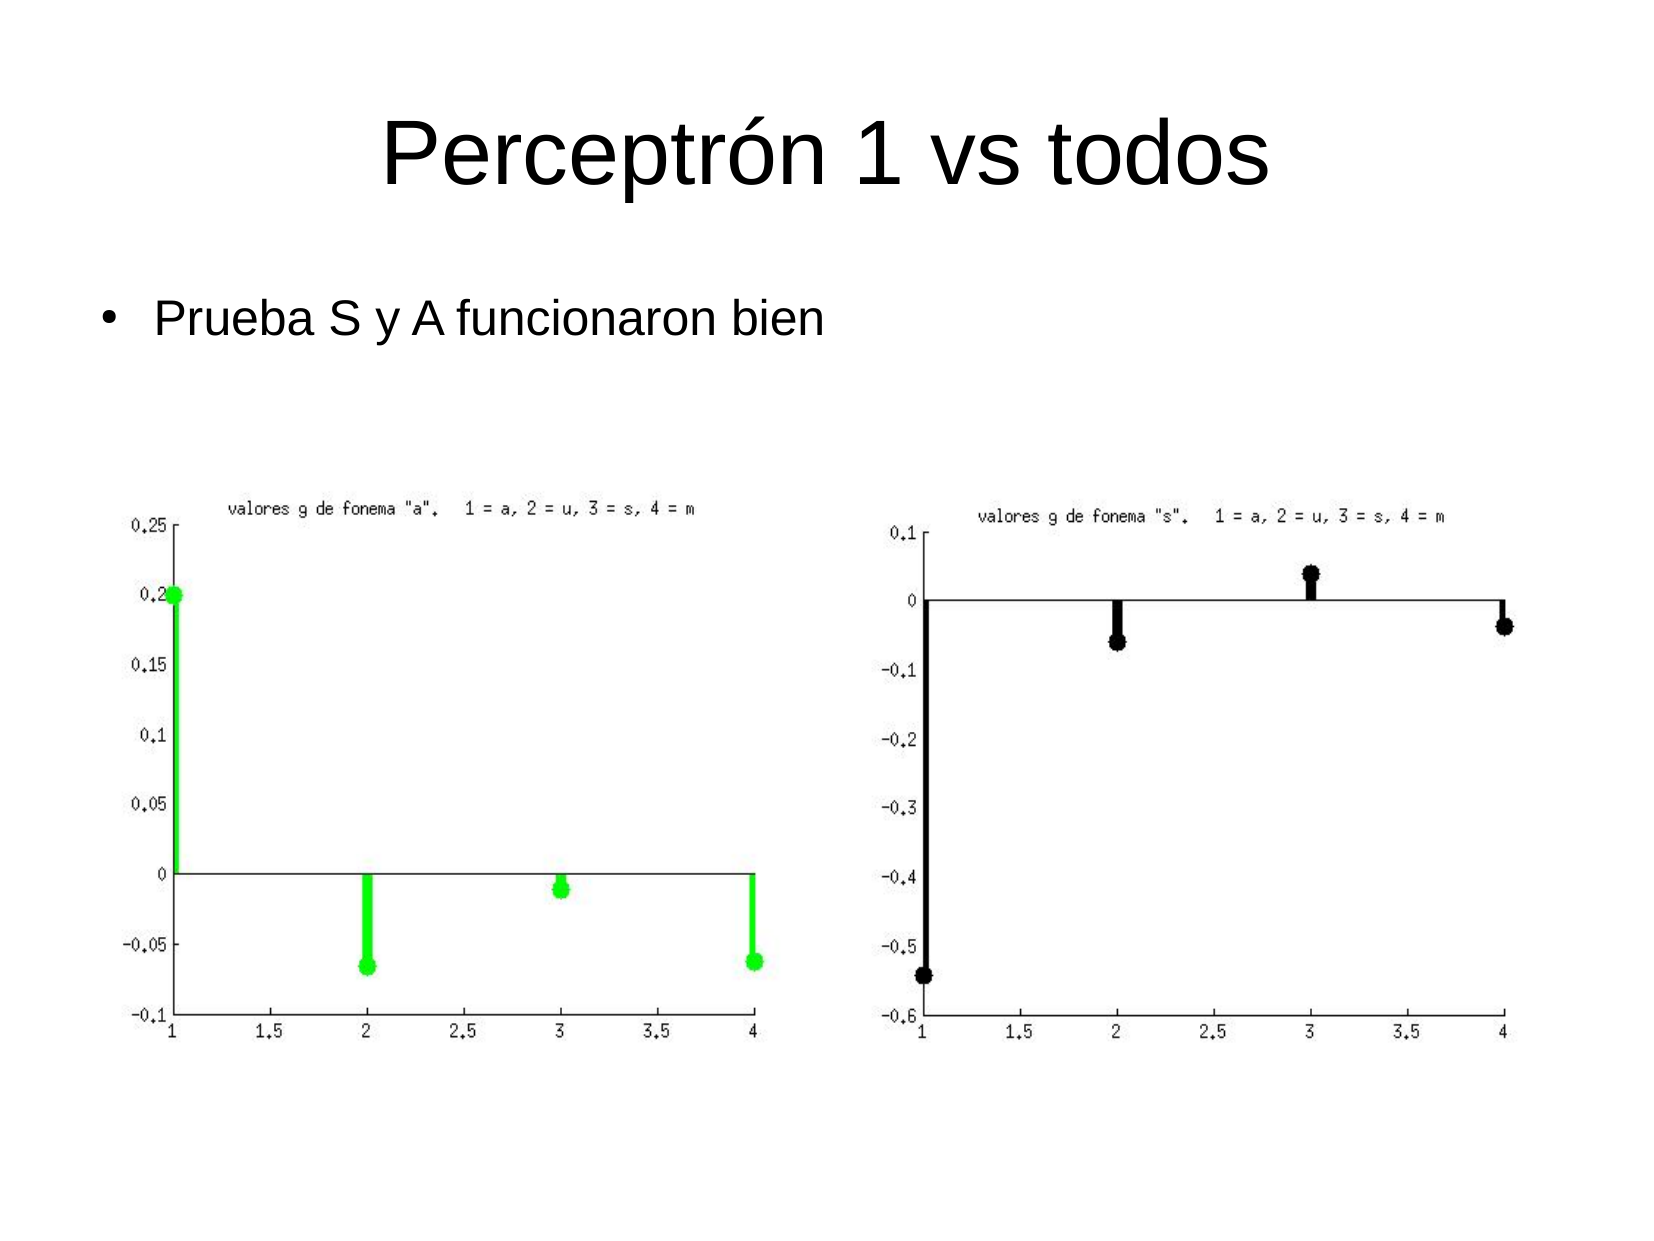

# Perceptrón 1 vs todos
Prueba S y A funcionaron bien